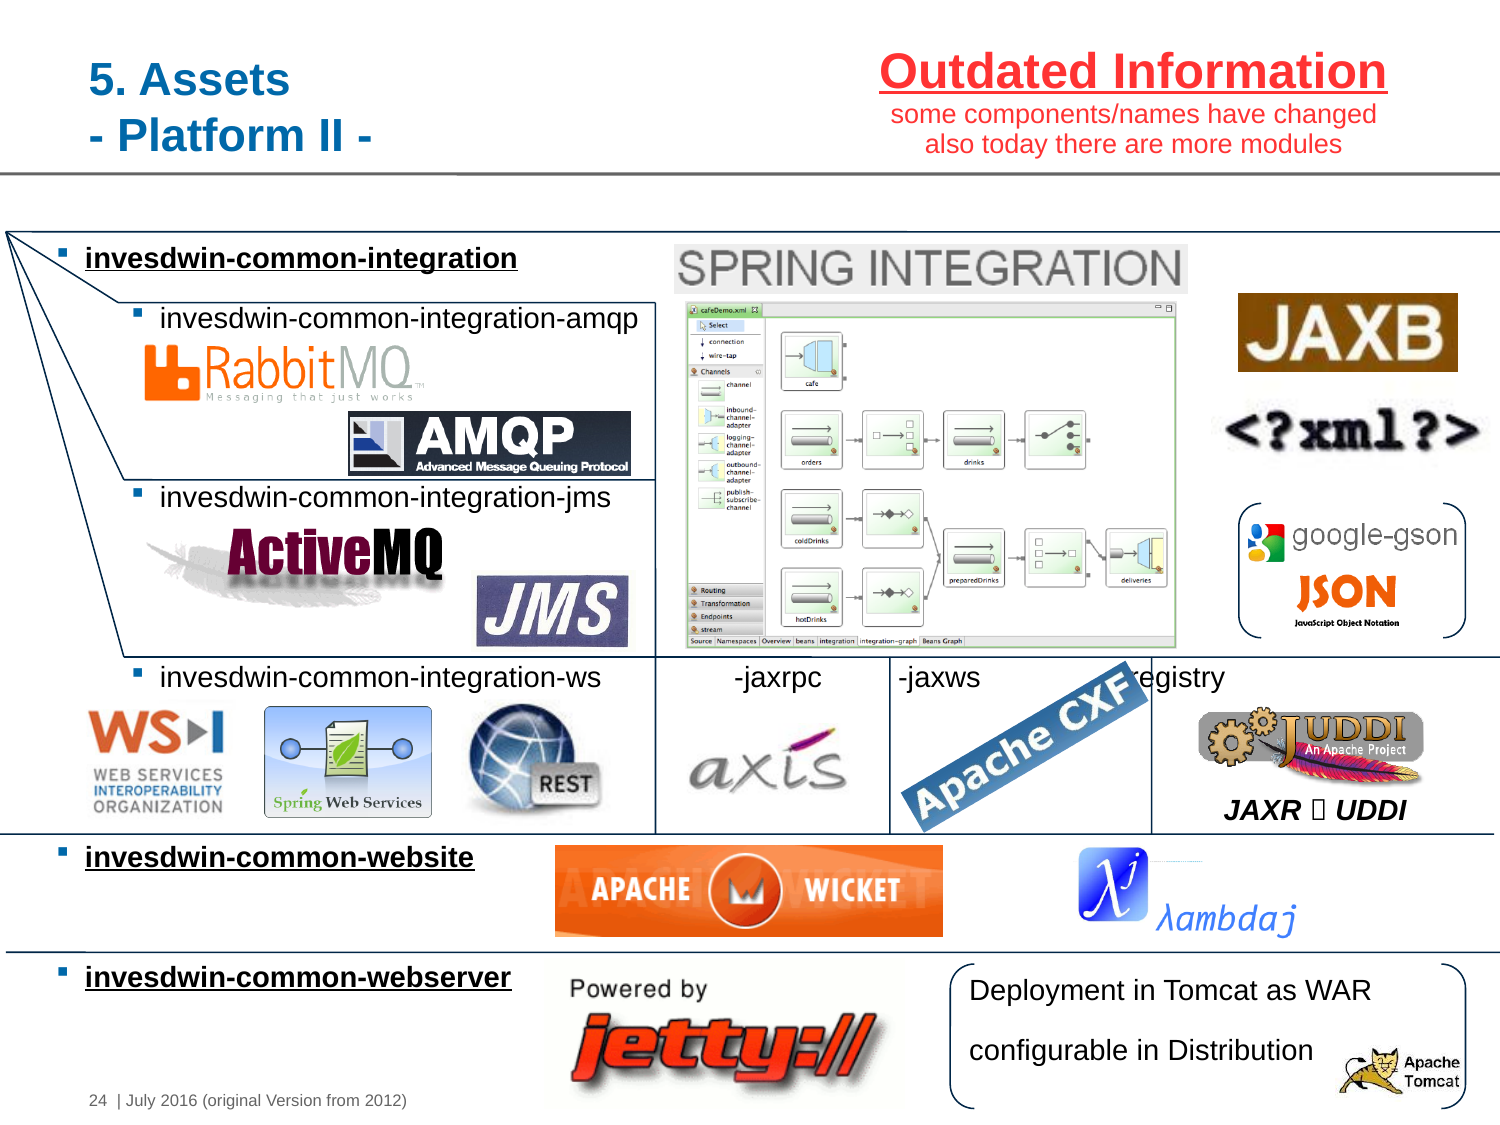

Outdated Information
some components/names have changed
also today there are more modules
# 5. Assets - Platform II -
invesdwin-common-integration
invesdwin-common-integration-amqp
invesdwin-common-integration-jms
invesdwin-common-integration-ws 	 -jaxrpc 	-jaxws 		-registry
invesdwin-common-website
invesdwin-common-webserver
JAXR  UDDI
Deployment in Tomcat as WAR
configurable in Distribution